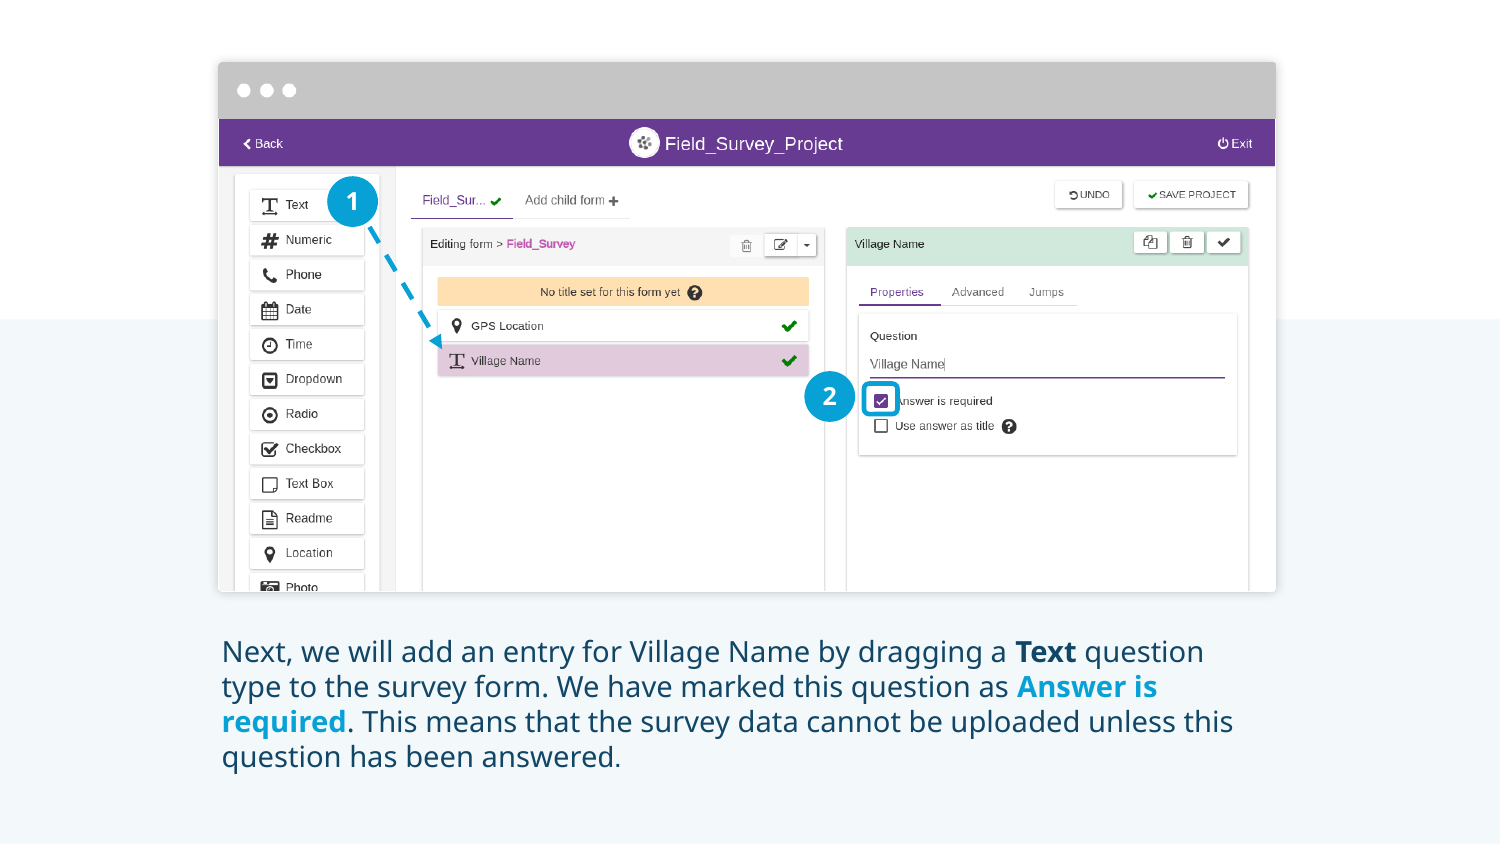

1
2
Next, we will add an entry for Village Name by dragging a Text question type to the survey form. We have marked this question as Answer is required. This means that the survey data cannot be uploaded unless this question has been answered.